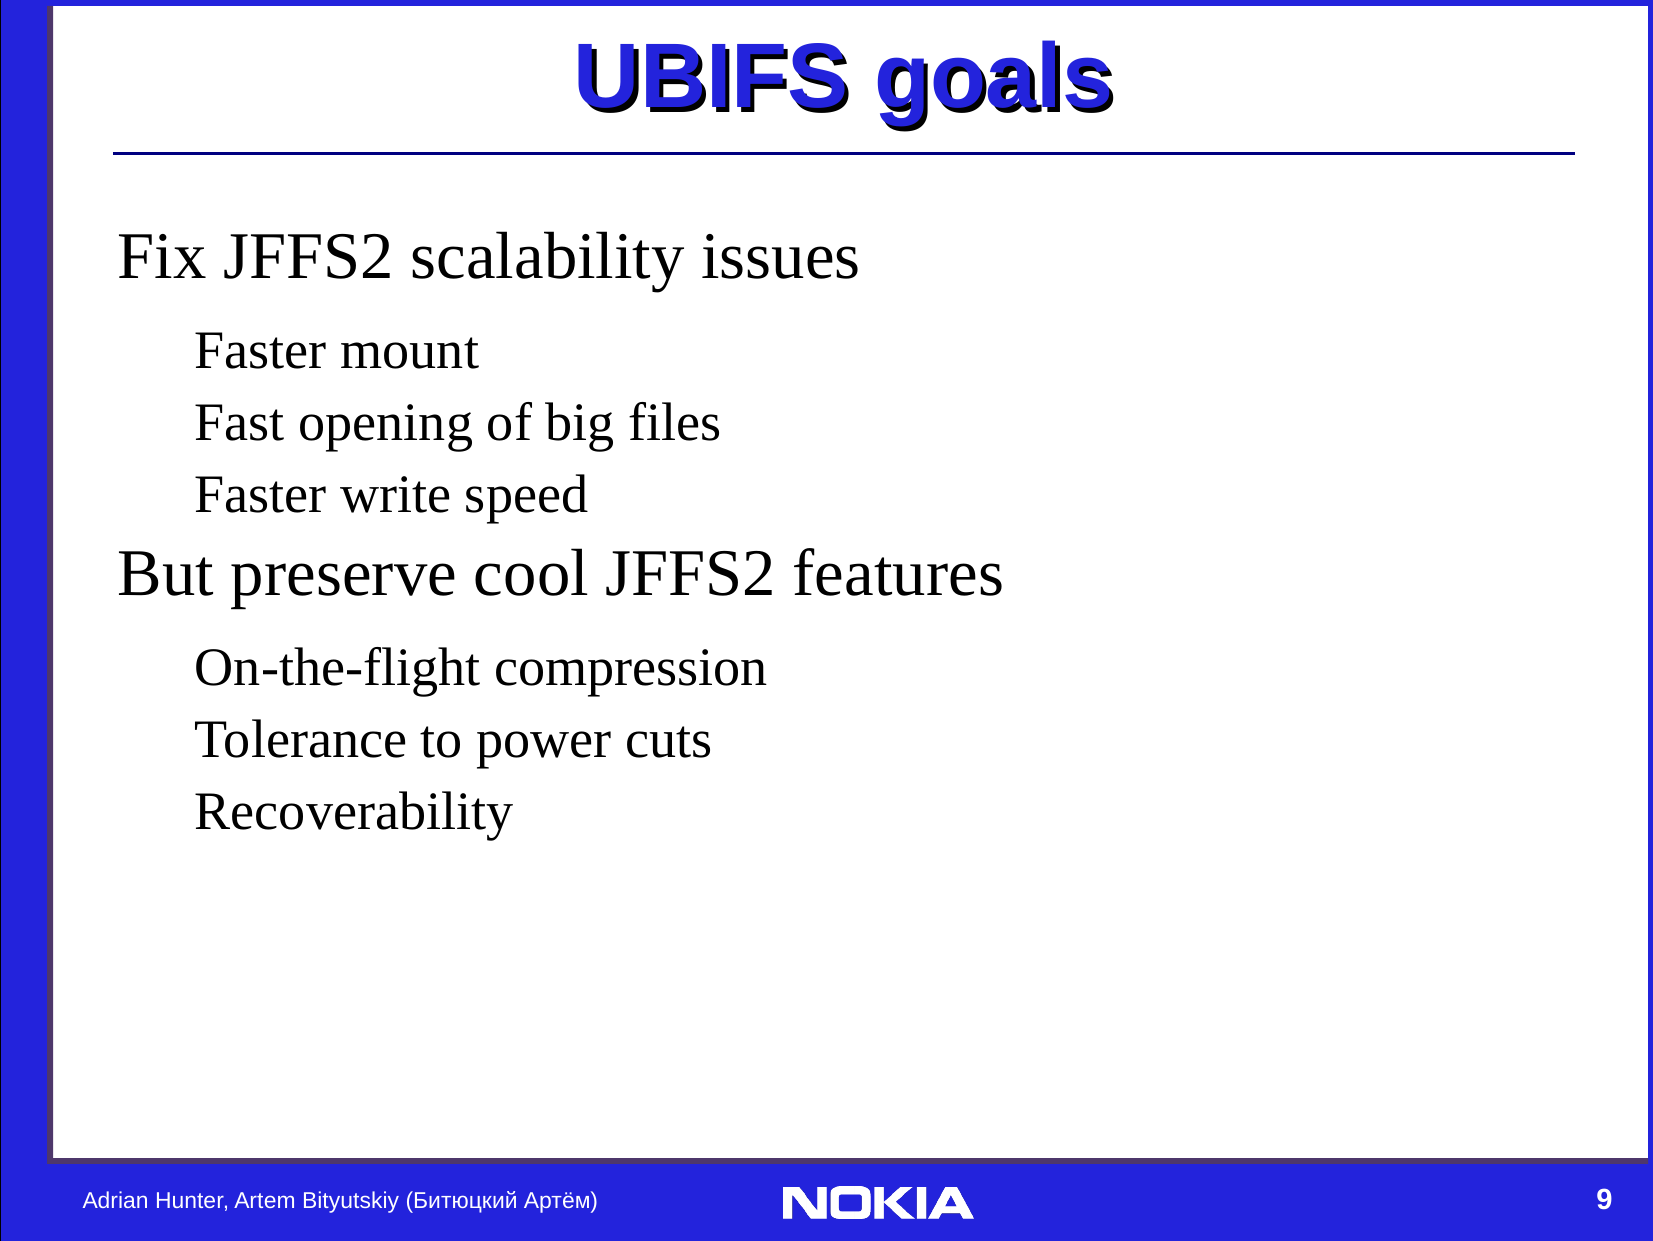

# UBIFS goals
Fix JFFS2 scalability issues
Faster mount
Fast opening of big files
Faster write speed
But preserve cool JFFS2 features
On-the-flight compression
Tolerance to power cuts
Recoverability
9